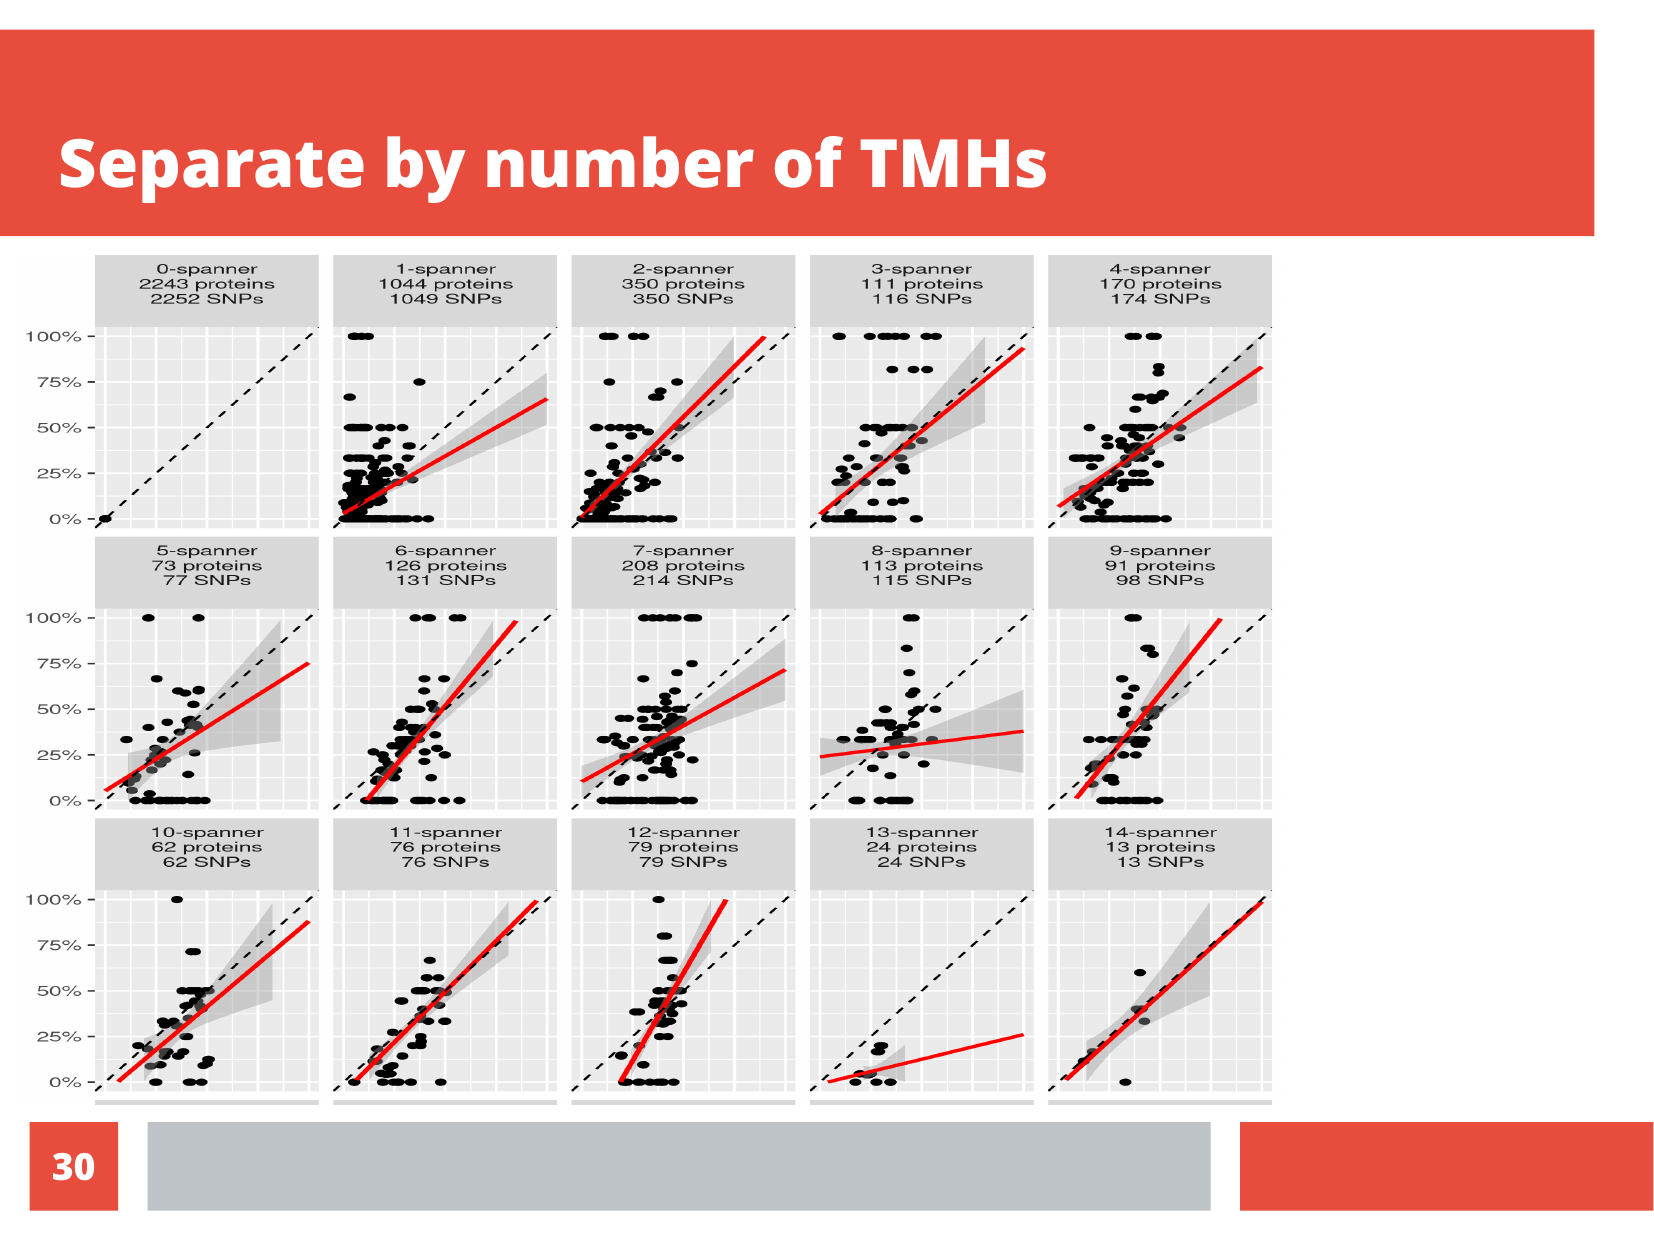

# Separate by number of TMHs
30